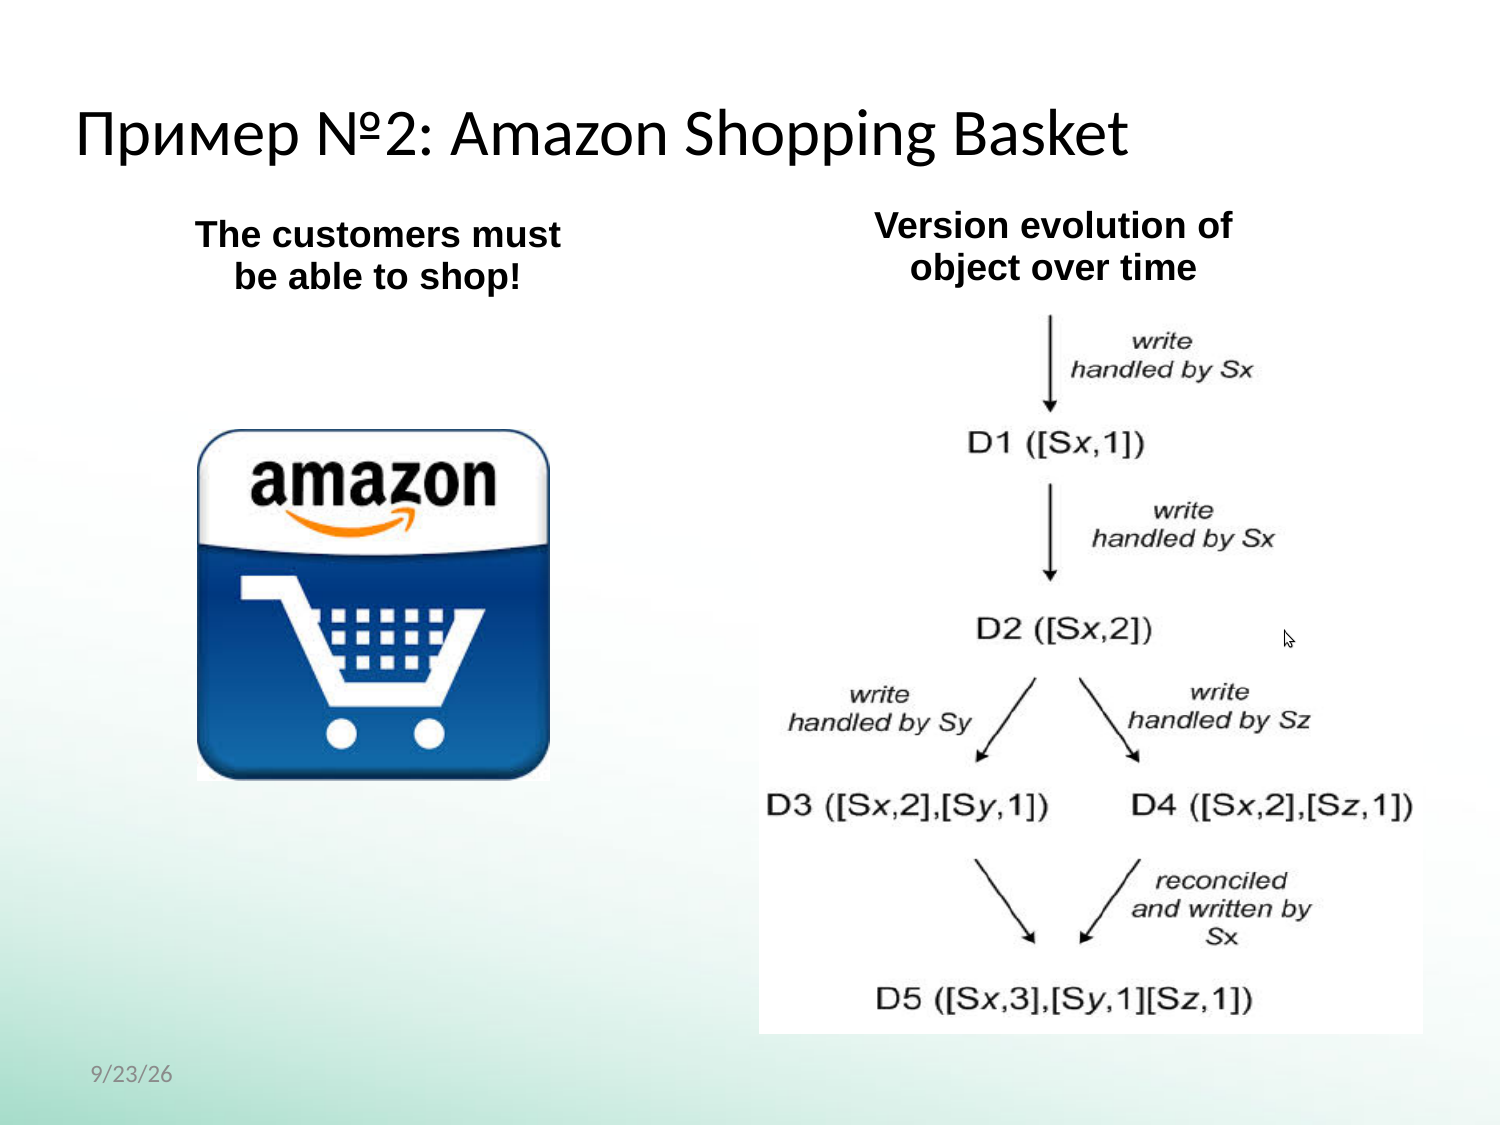

# Пример №2: Amazon Shopping Basket
Version evolution of object over time
The customers must
be able to shop!